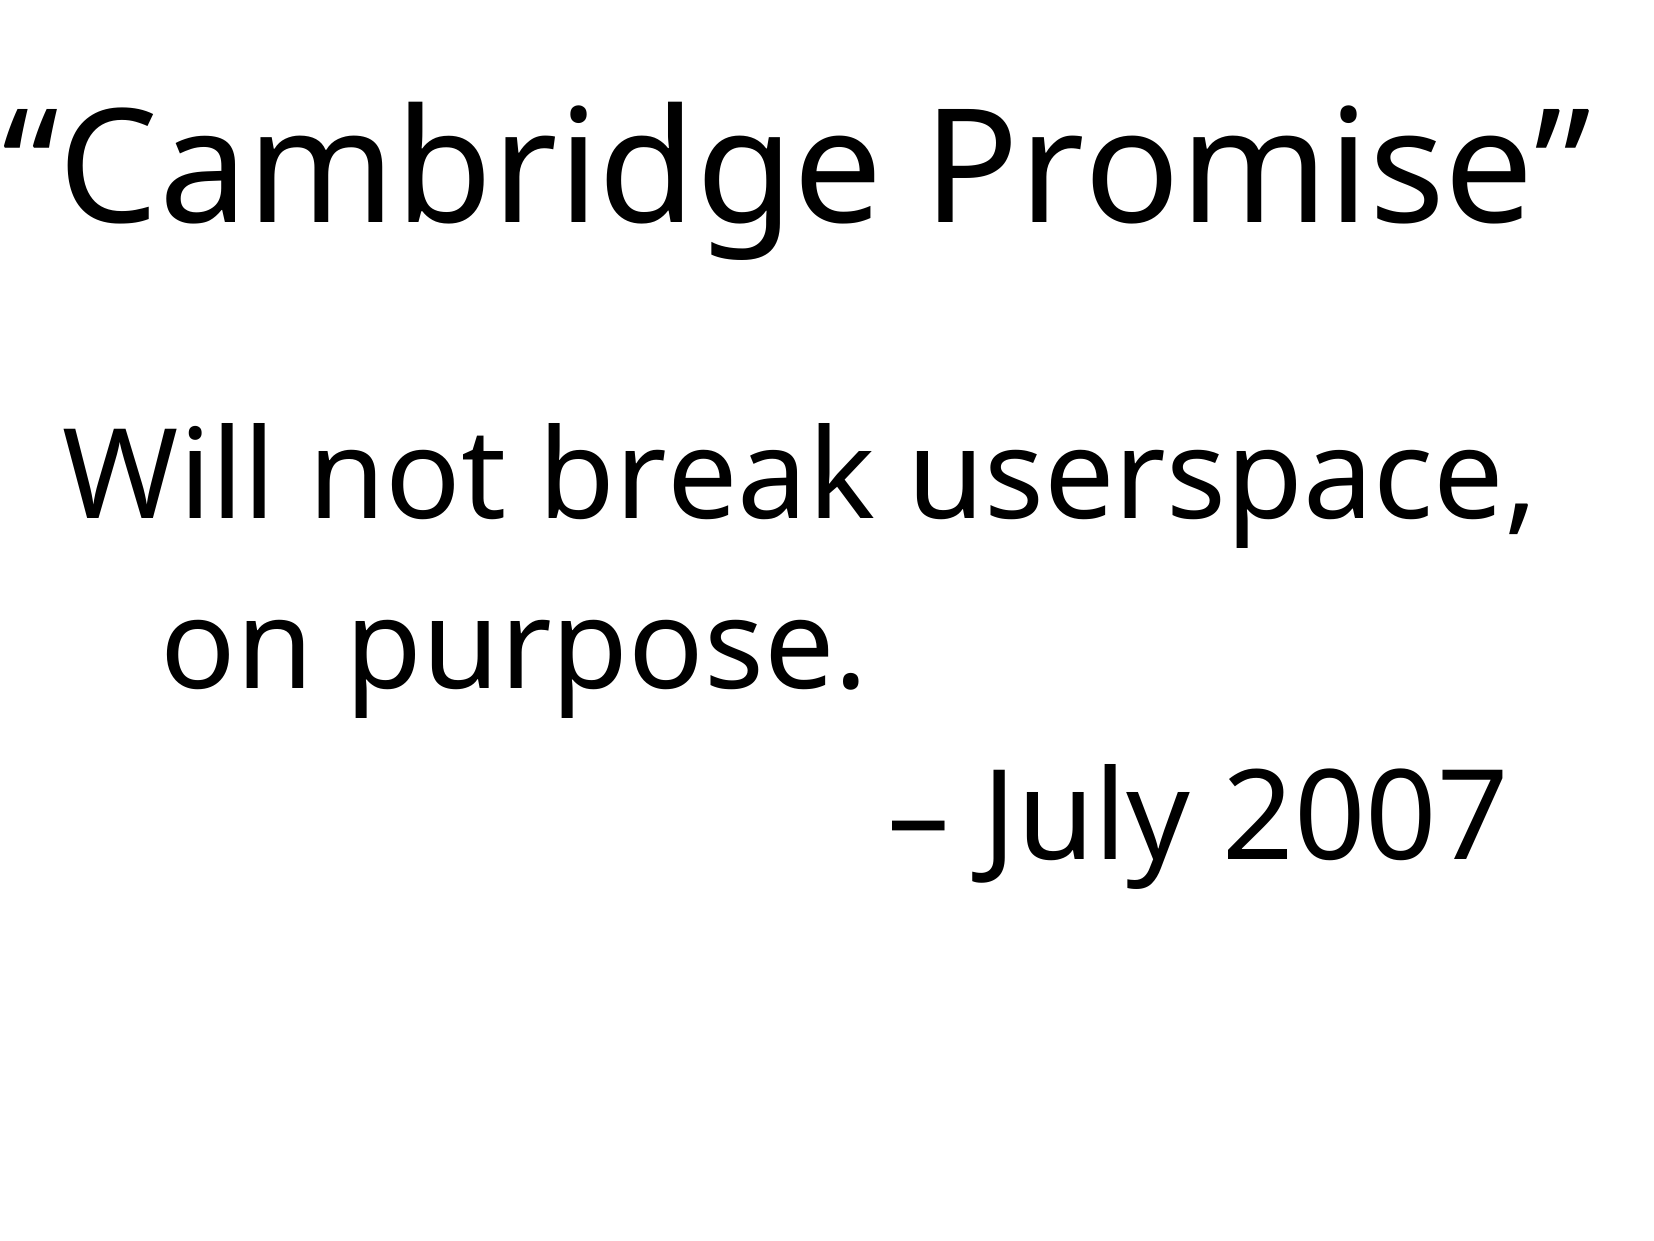

“Cambridge Promise”
Will not break userspace,
 on purpose.
											– July 2007
2.6.20 to 2.6.24-rc8